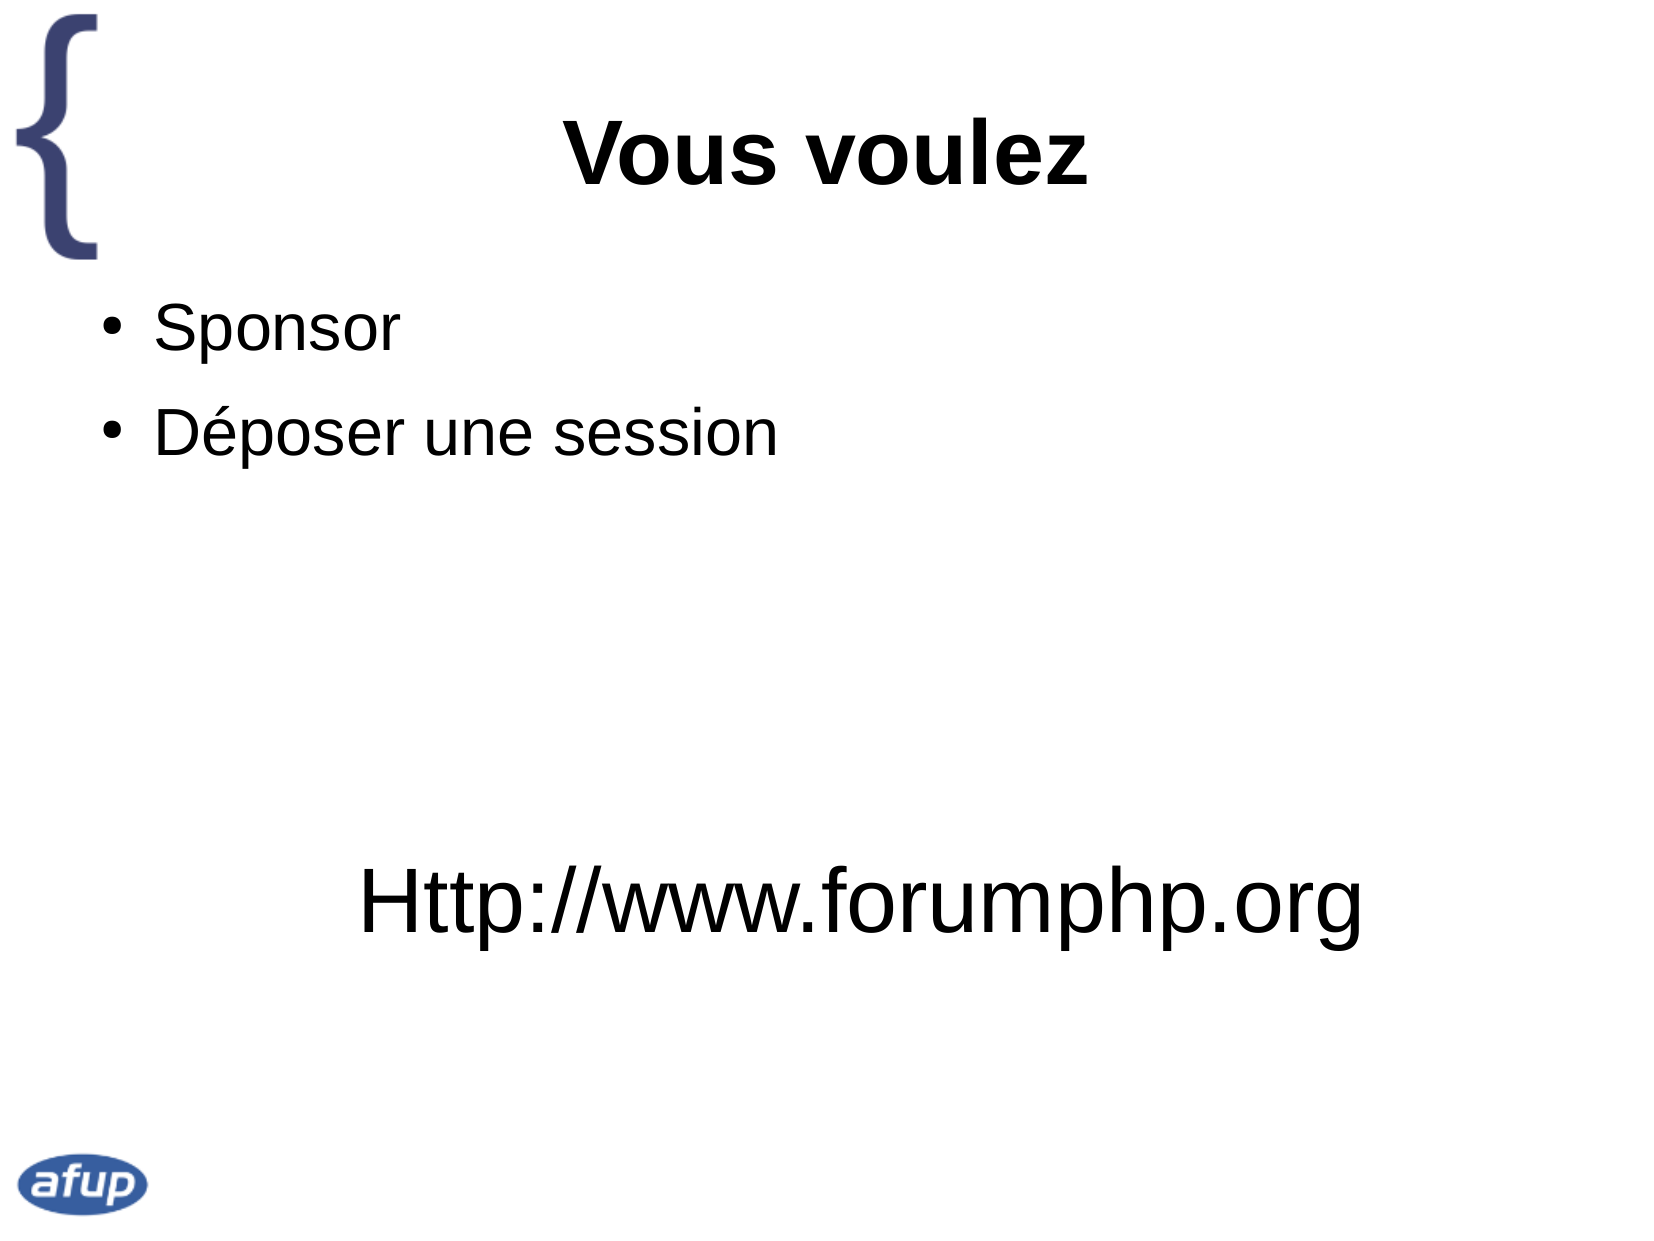

# Vous voulez
Sponsor
Déposer une session
Http://www.forumphp.org